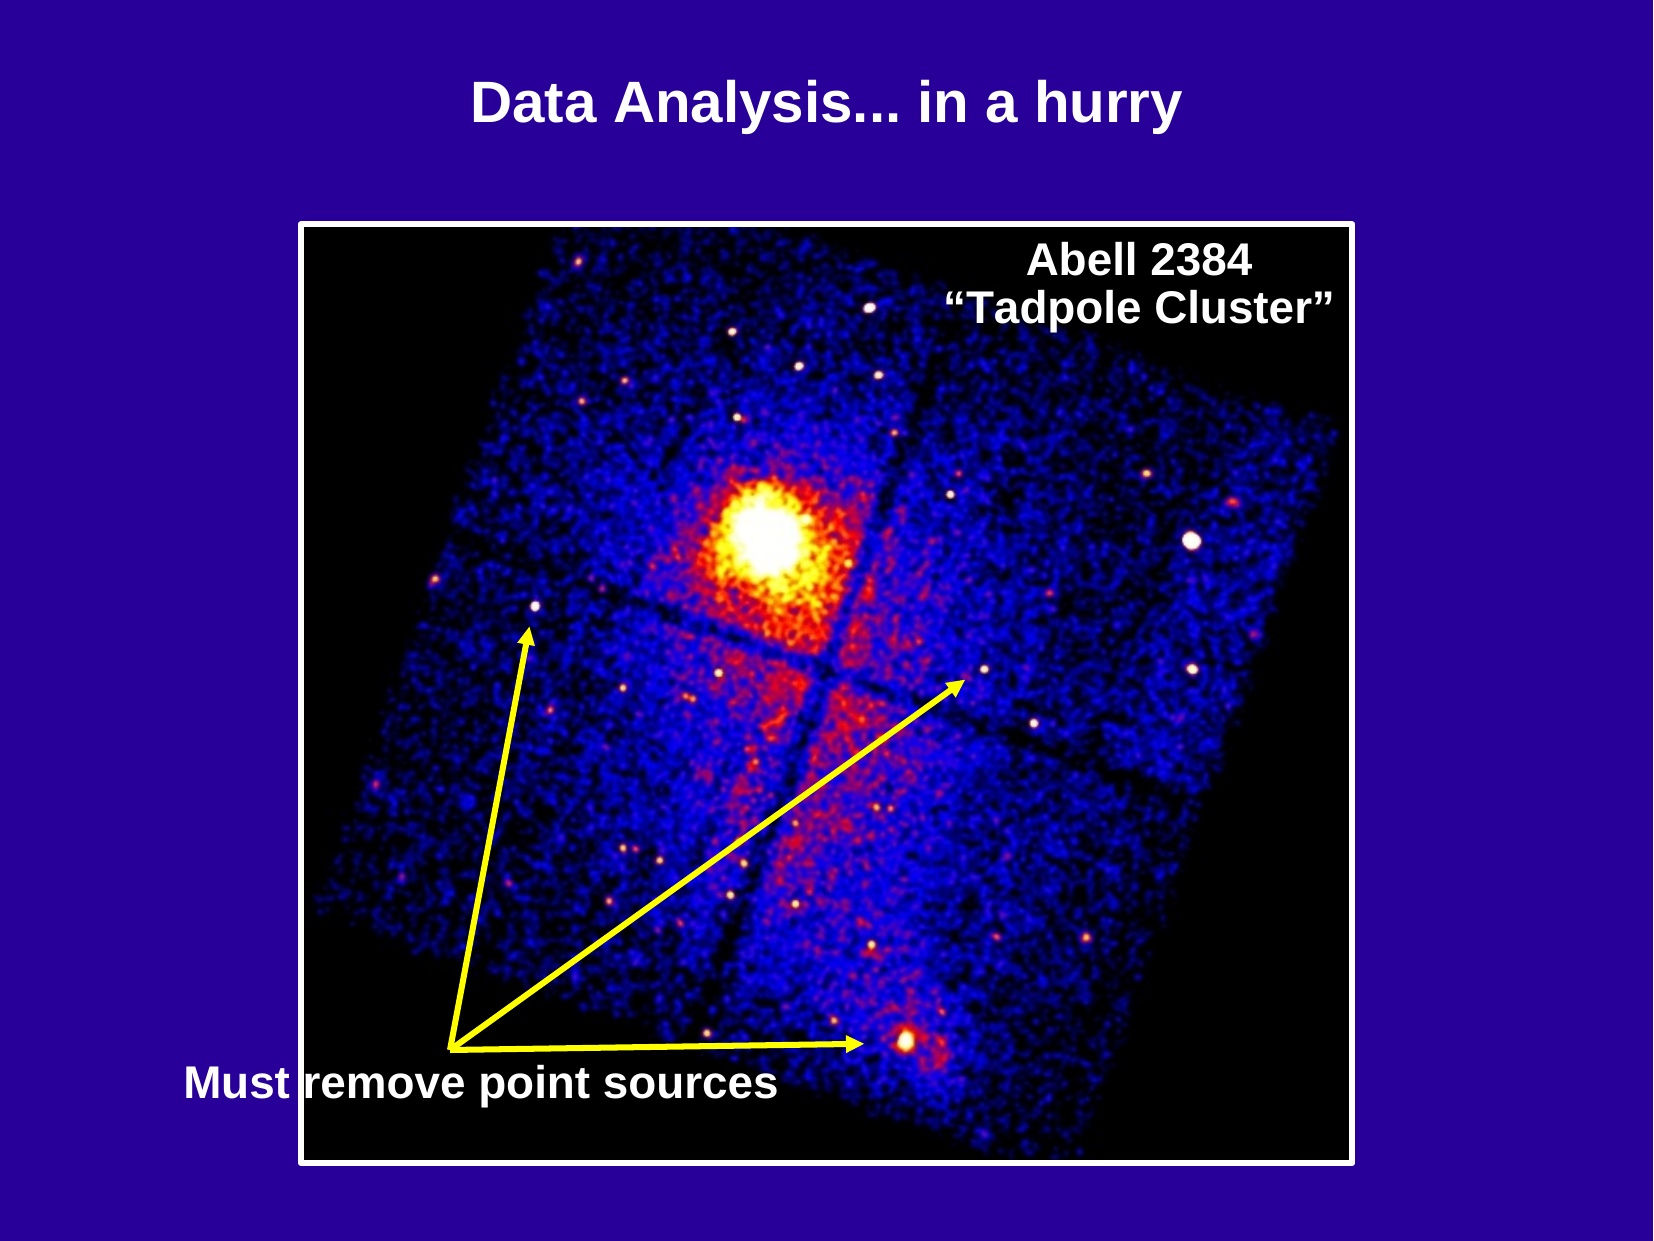

Data Analysis... in a hurry
Abell 2384
“Tadpole Cluster”
Must remove point sources